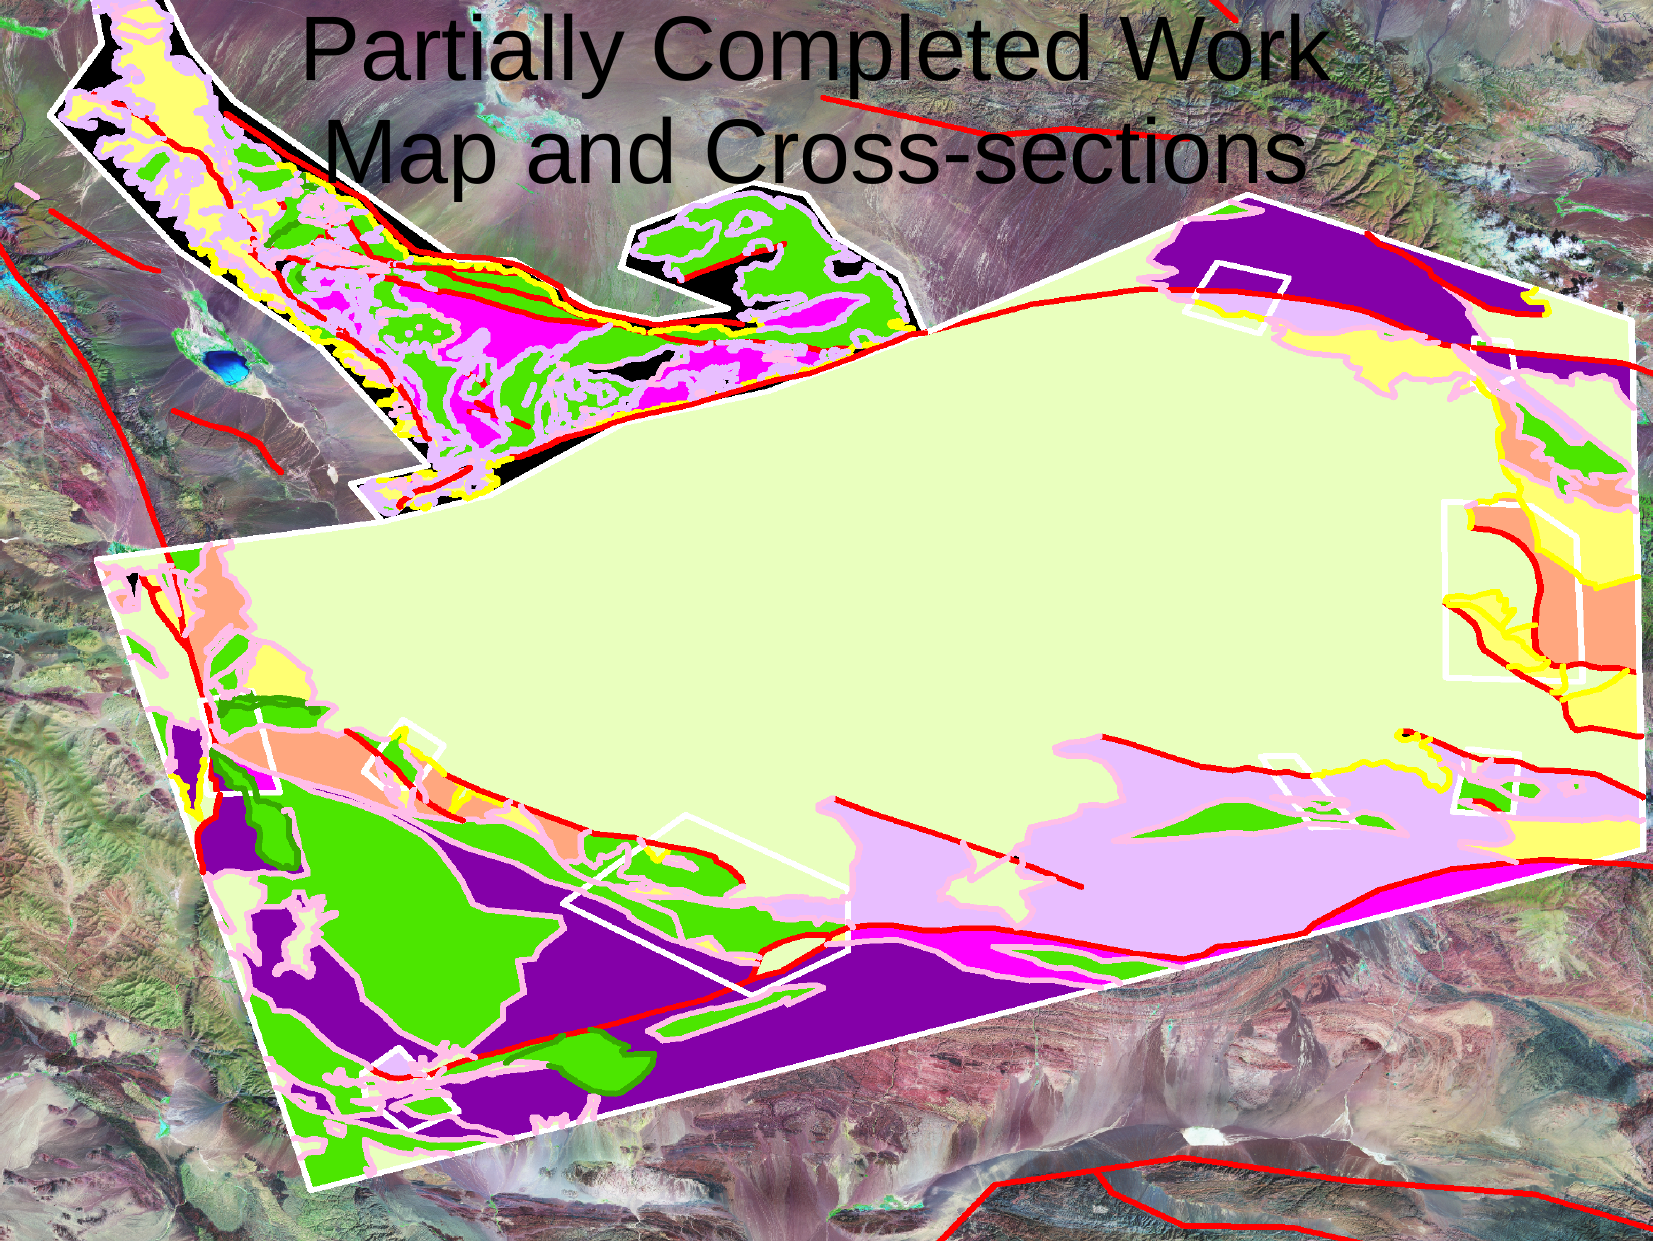

# Partially Completed Work Map and Cross-sections